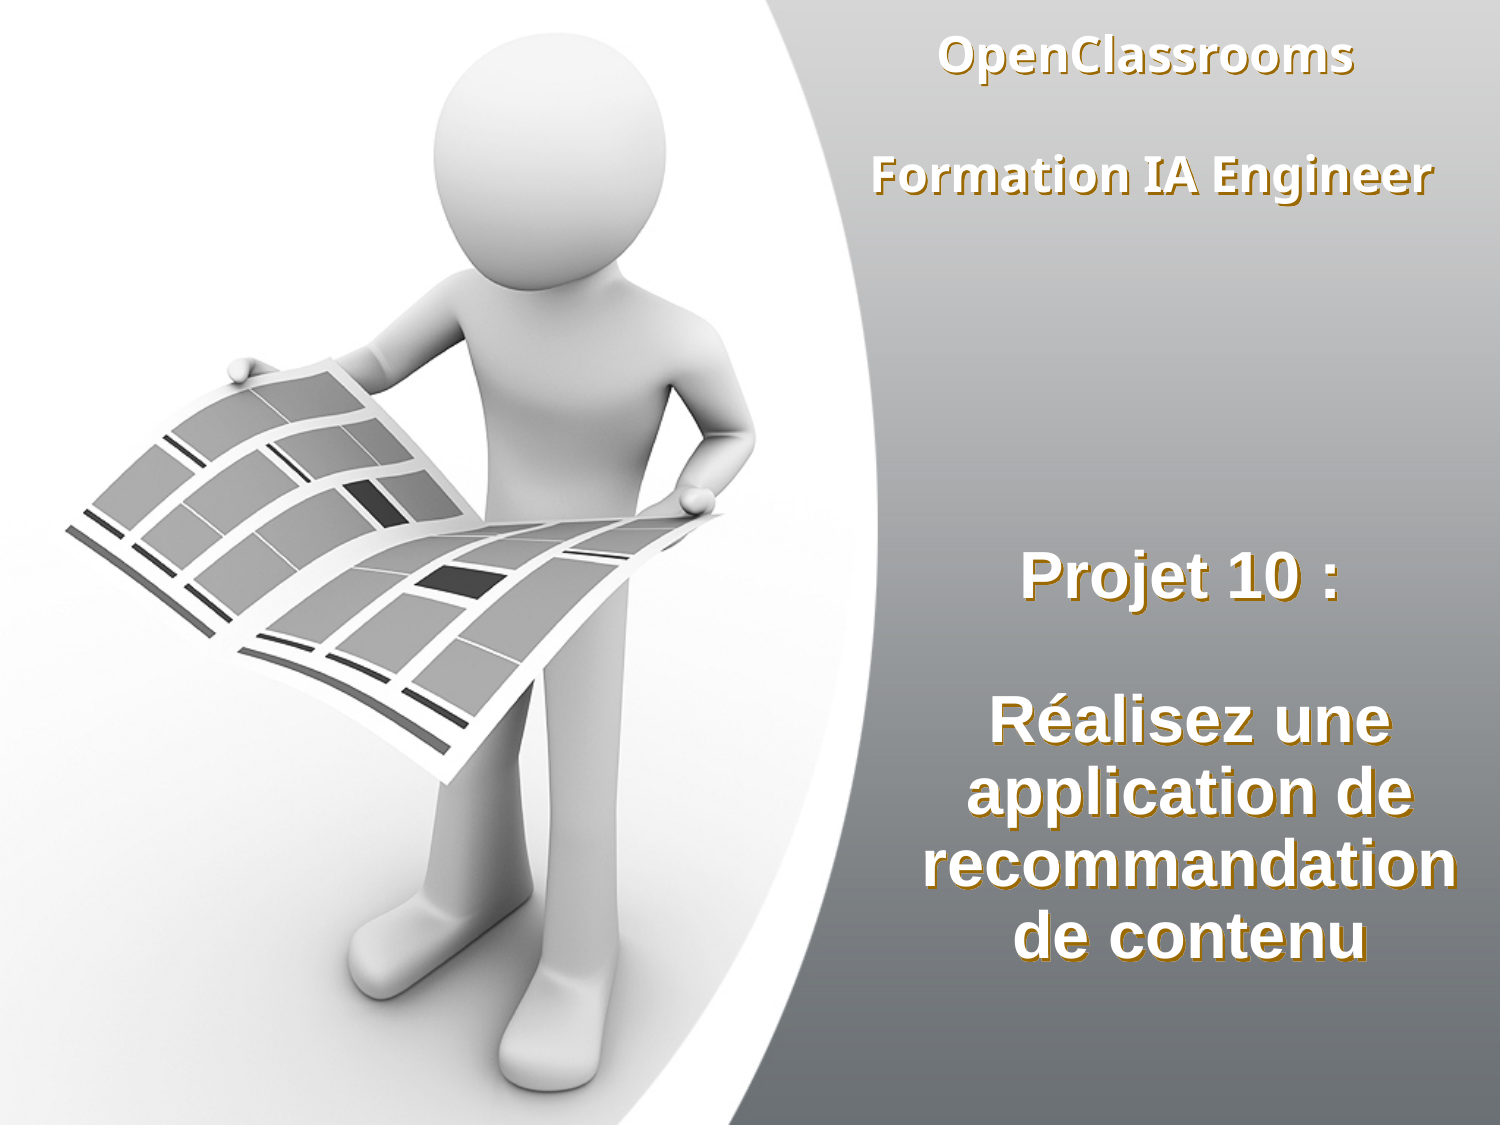

OpenClassrooms
Formation IA Engineer
# Projet 10 : Réalisez une application de recommandation de contenu